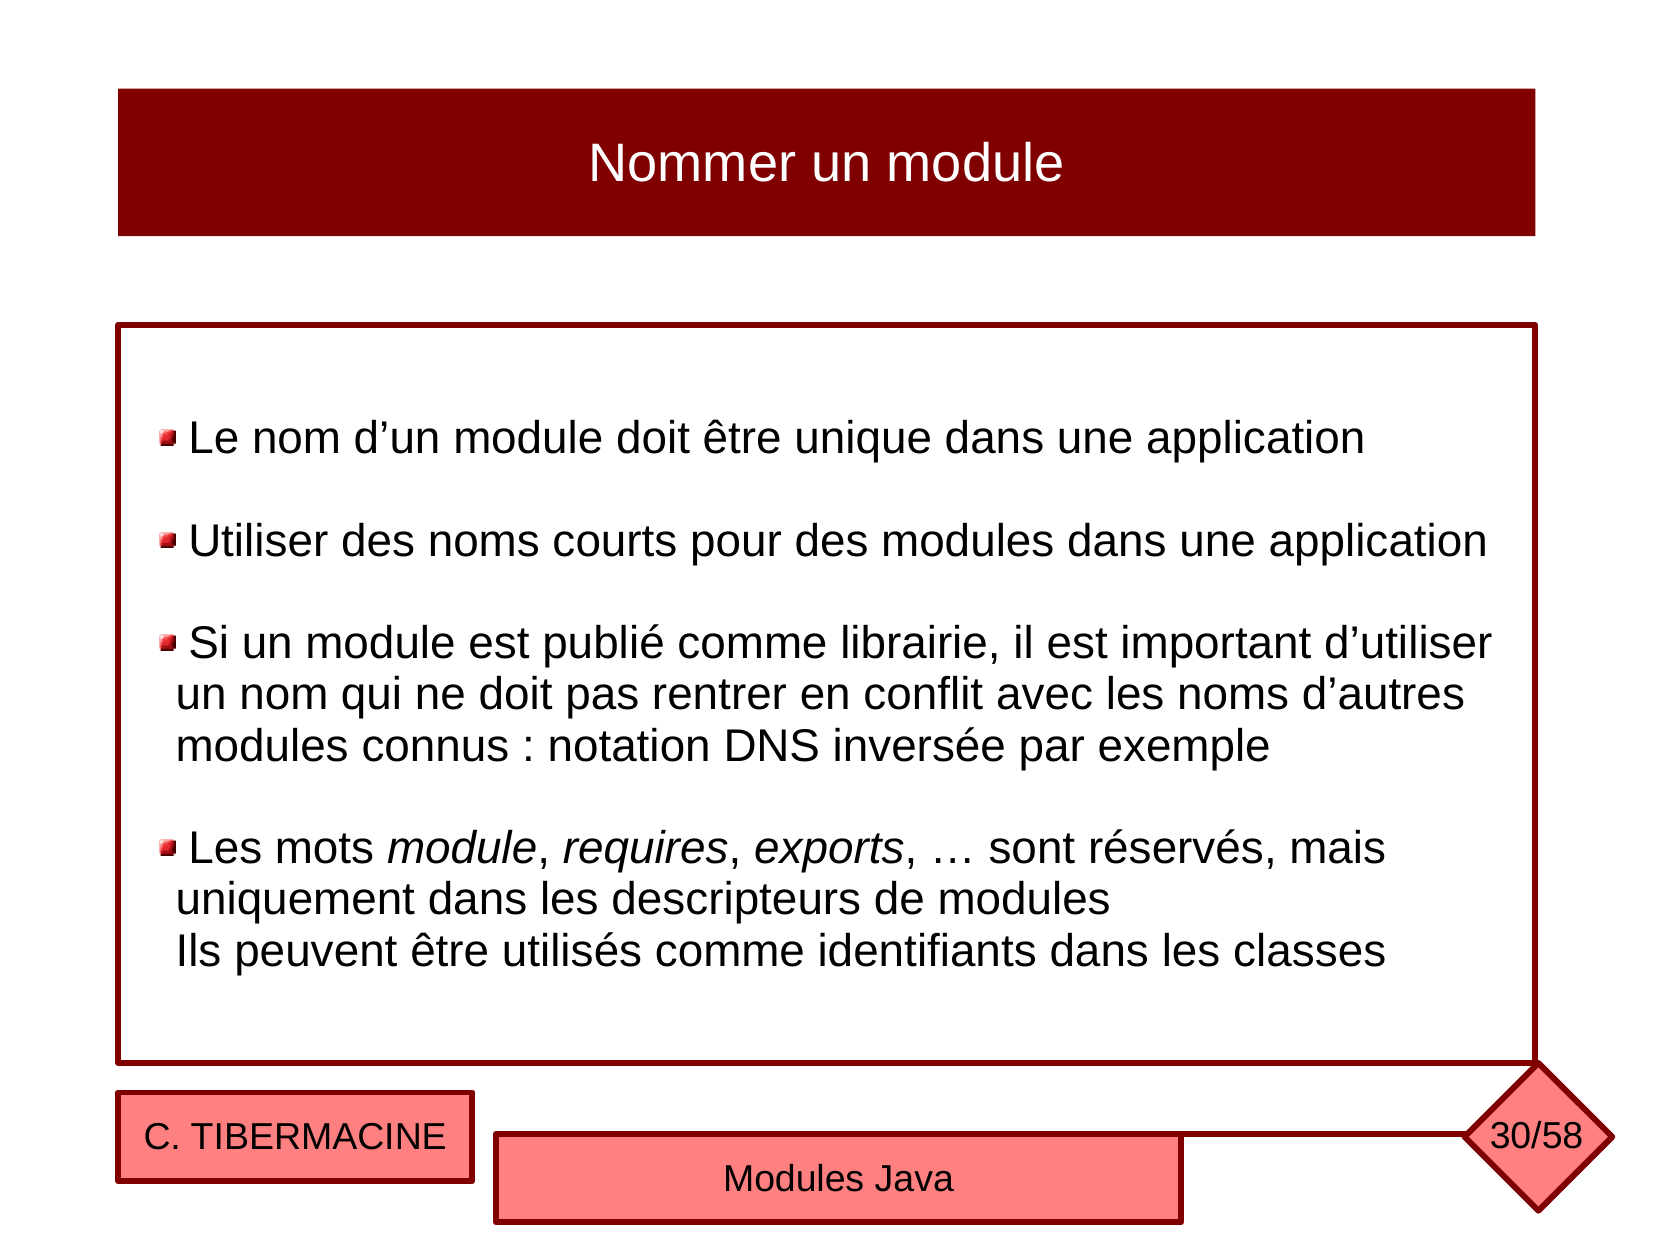

Nommer un module
 Le nom d’un module doit être unique dans une application
 Utiliser des noms courts pour des modules dans une application
 Si un module est publié comme librairie, il est important d’utiliser
un nom qui ne doit pas rentrer en conflit avec les noms d’autres
modules connus : notation DNS inversée par exemple
 Les mots module, requires, exports, … sont réservés, mais
uniquement dans les descripteurs de modules
Ils peuvent être utilisés comme identifiants dans les classes
C. TIBERMACINE
Modules Java